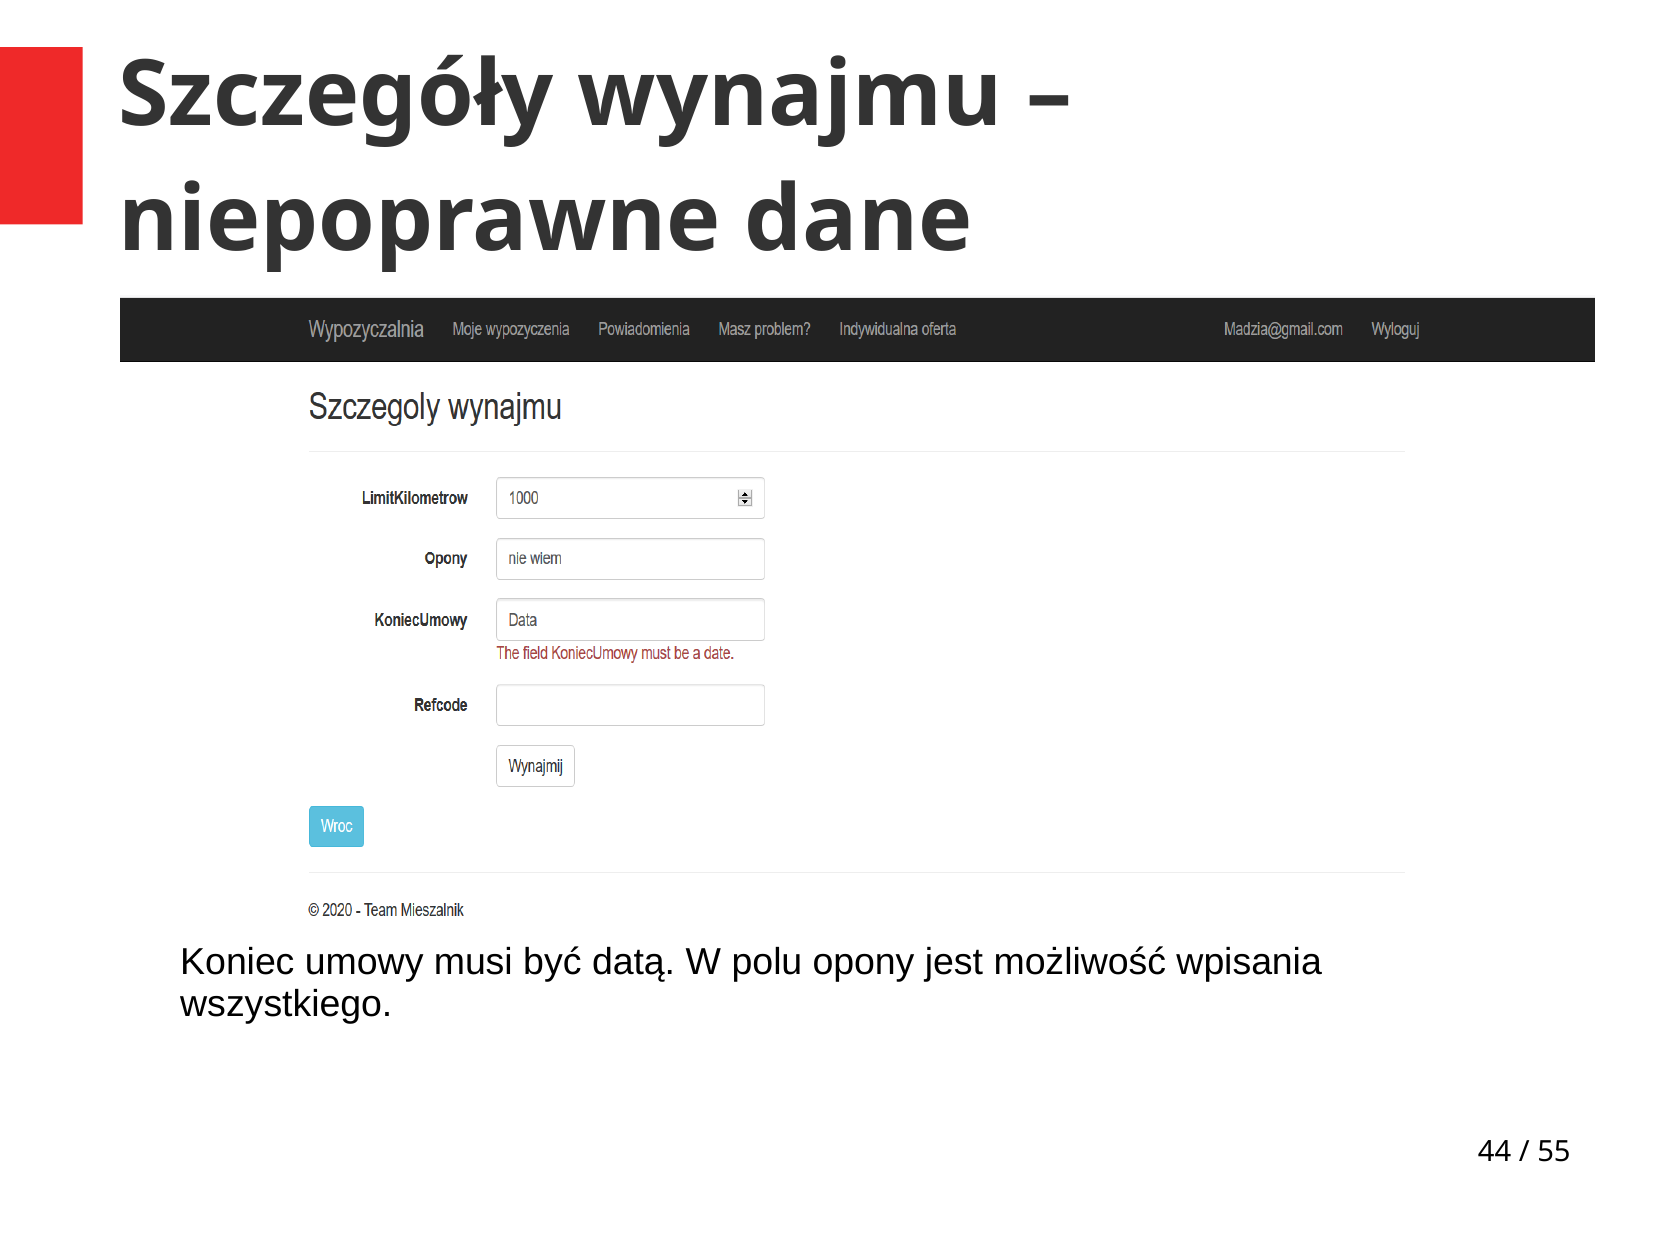

# Szczegóły wynajmu – niepoprawne dane
Koniec umowy musi być datą. W polu opony jest możliwość wpisania wszystkiego.
44